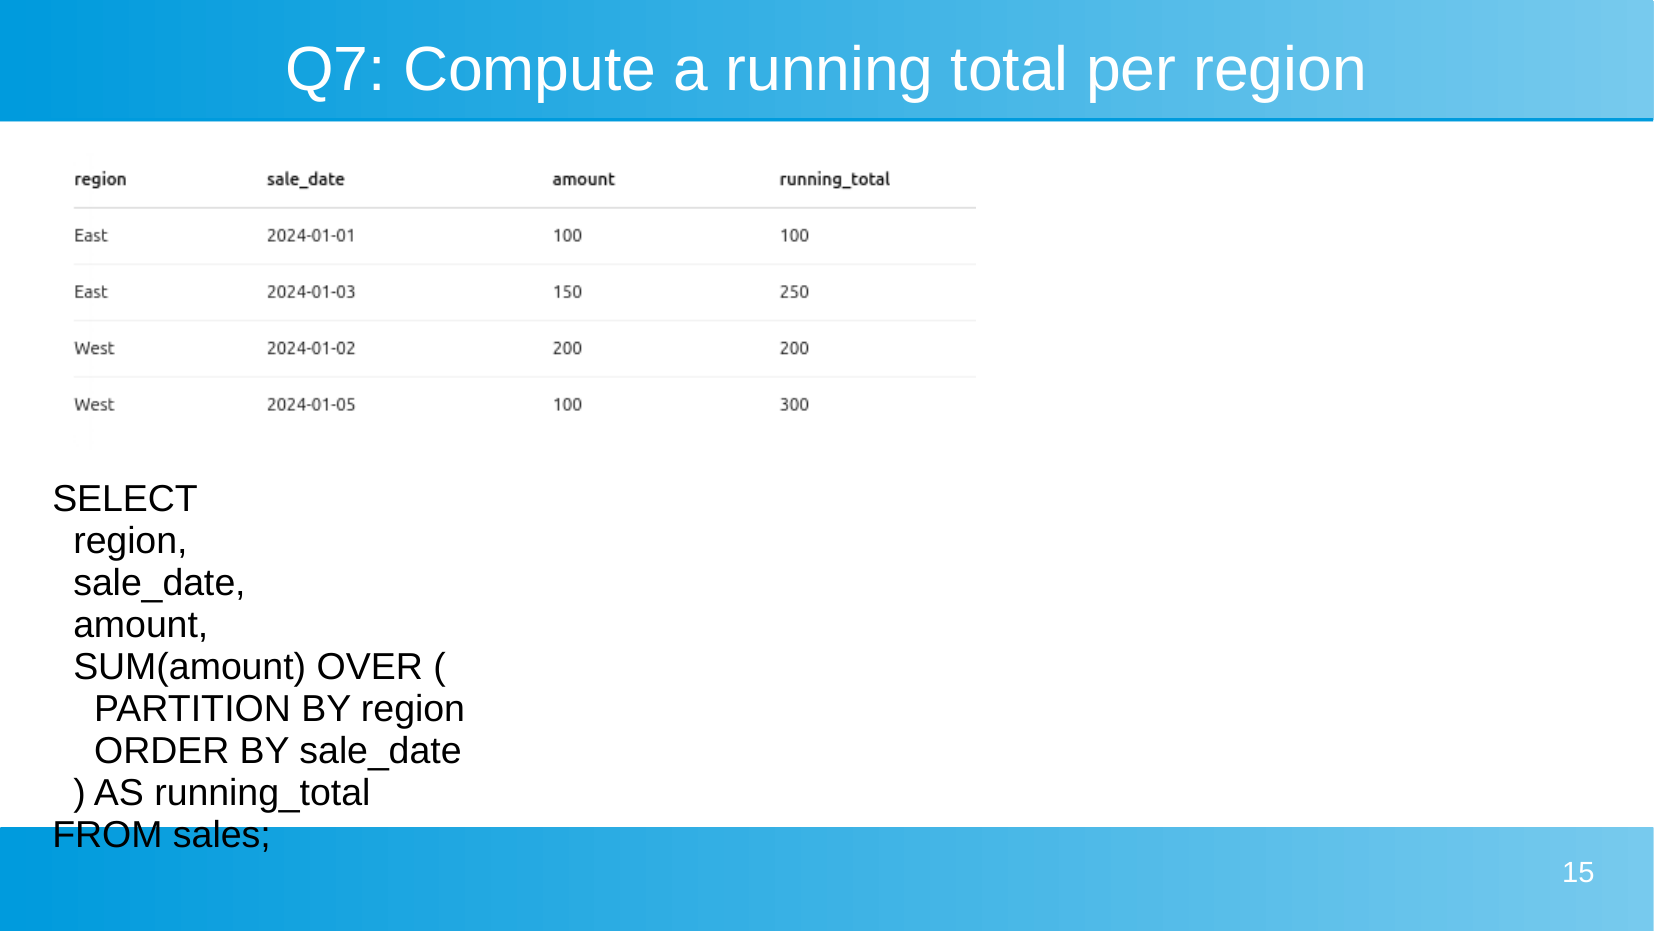

# Q7: Compute a running total per region
SELECT
 region,
 sale_date,
 amount,
 SUM(amount) OVER (
 PARTITION BY region
 ORDER BY sale_date
 ) AS running_total
FROM sales;
15